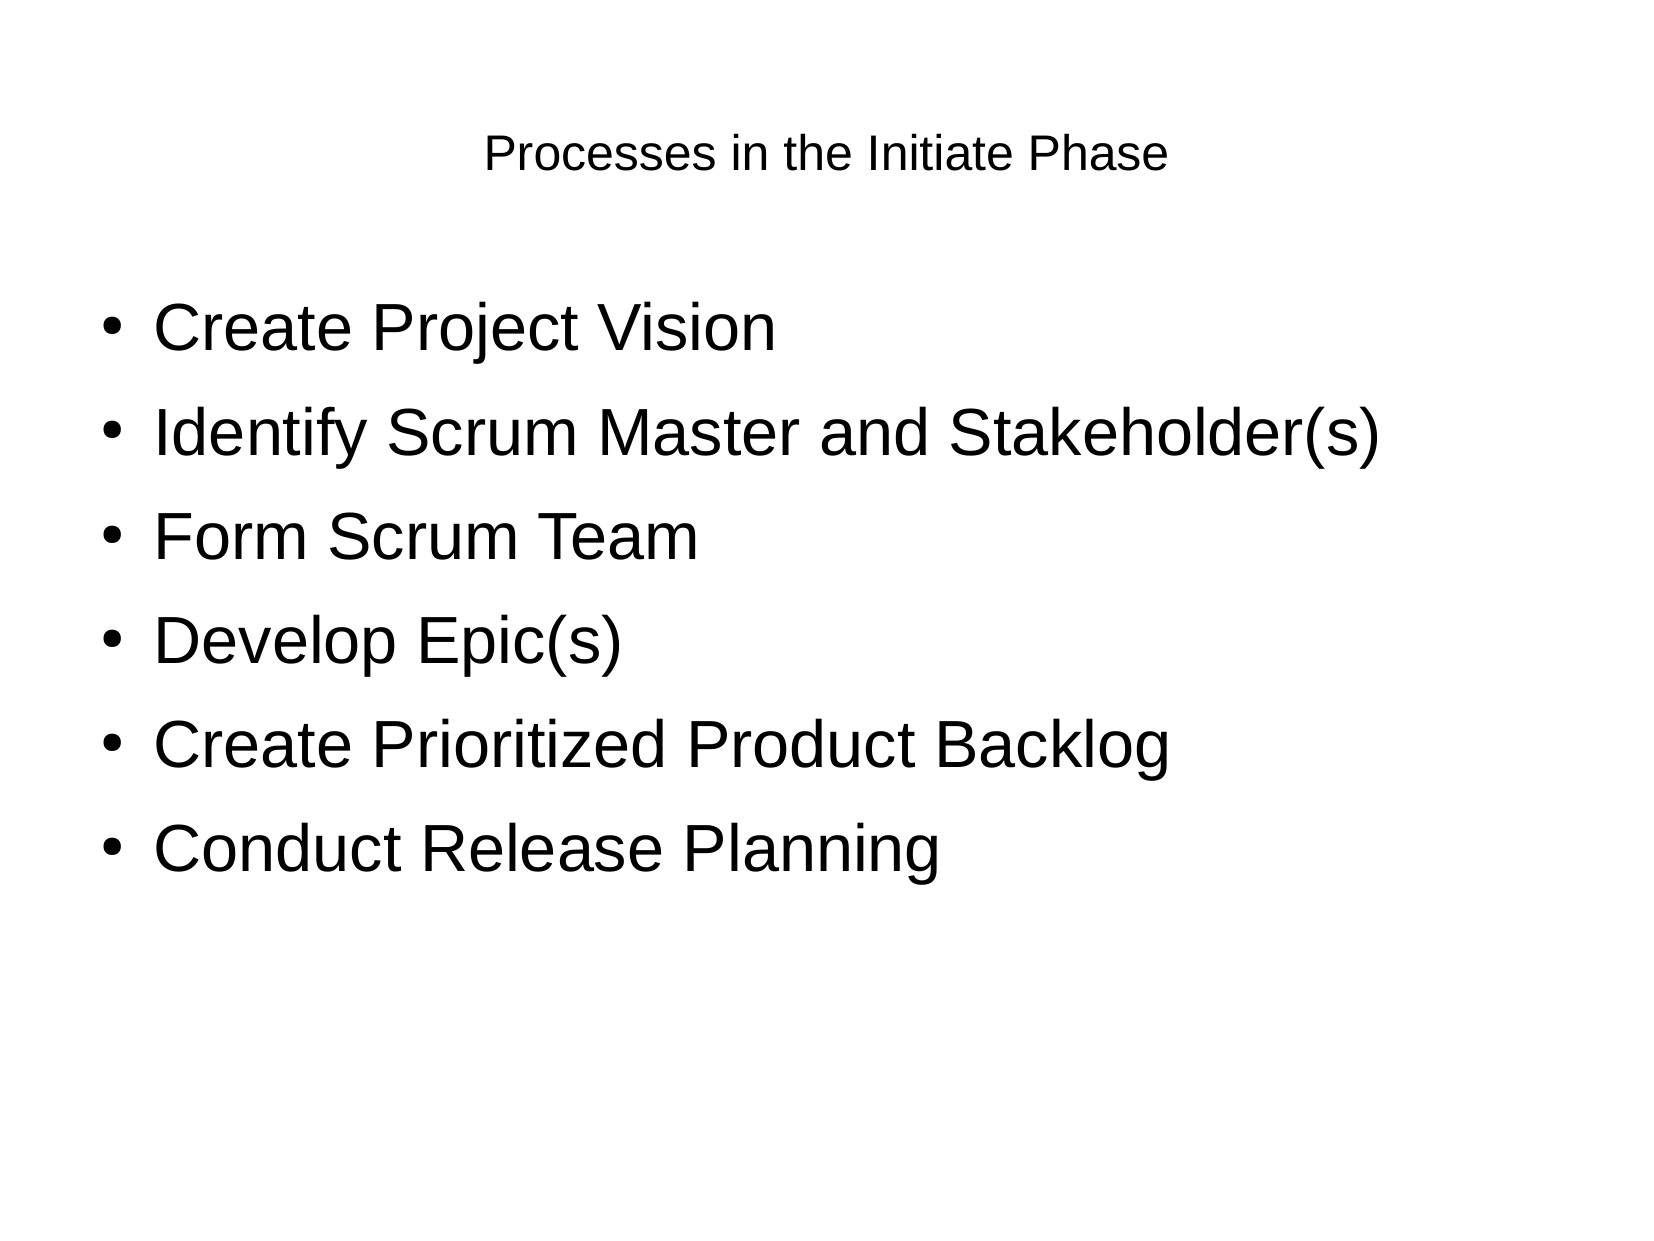

# Processes in the Initiate Phase
Create Project Vision
Identify Scrum Master and Stakeholder(s)
Form Scrum Team
Develop Epic(s)
Create Prioritized Product Backlog
Conduct Release Planning